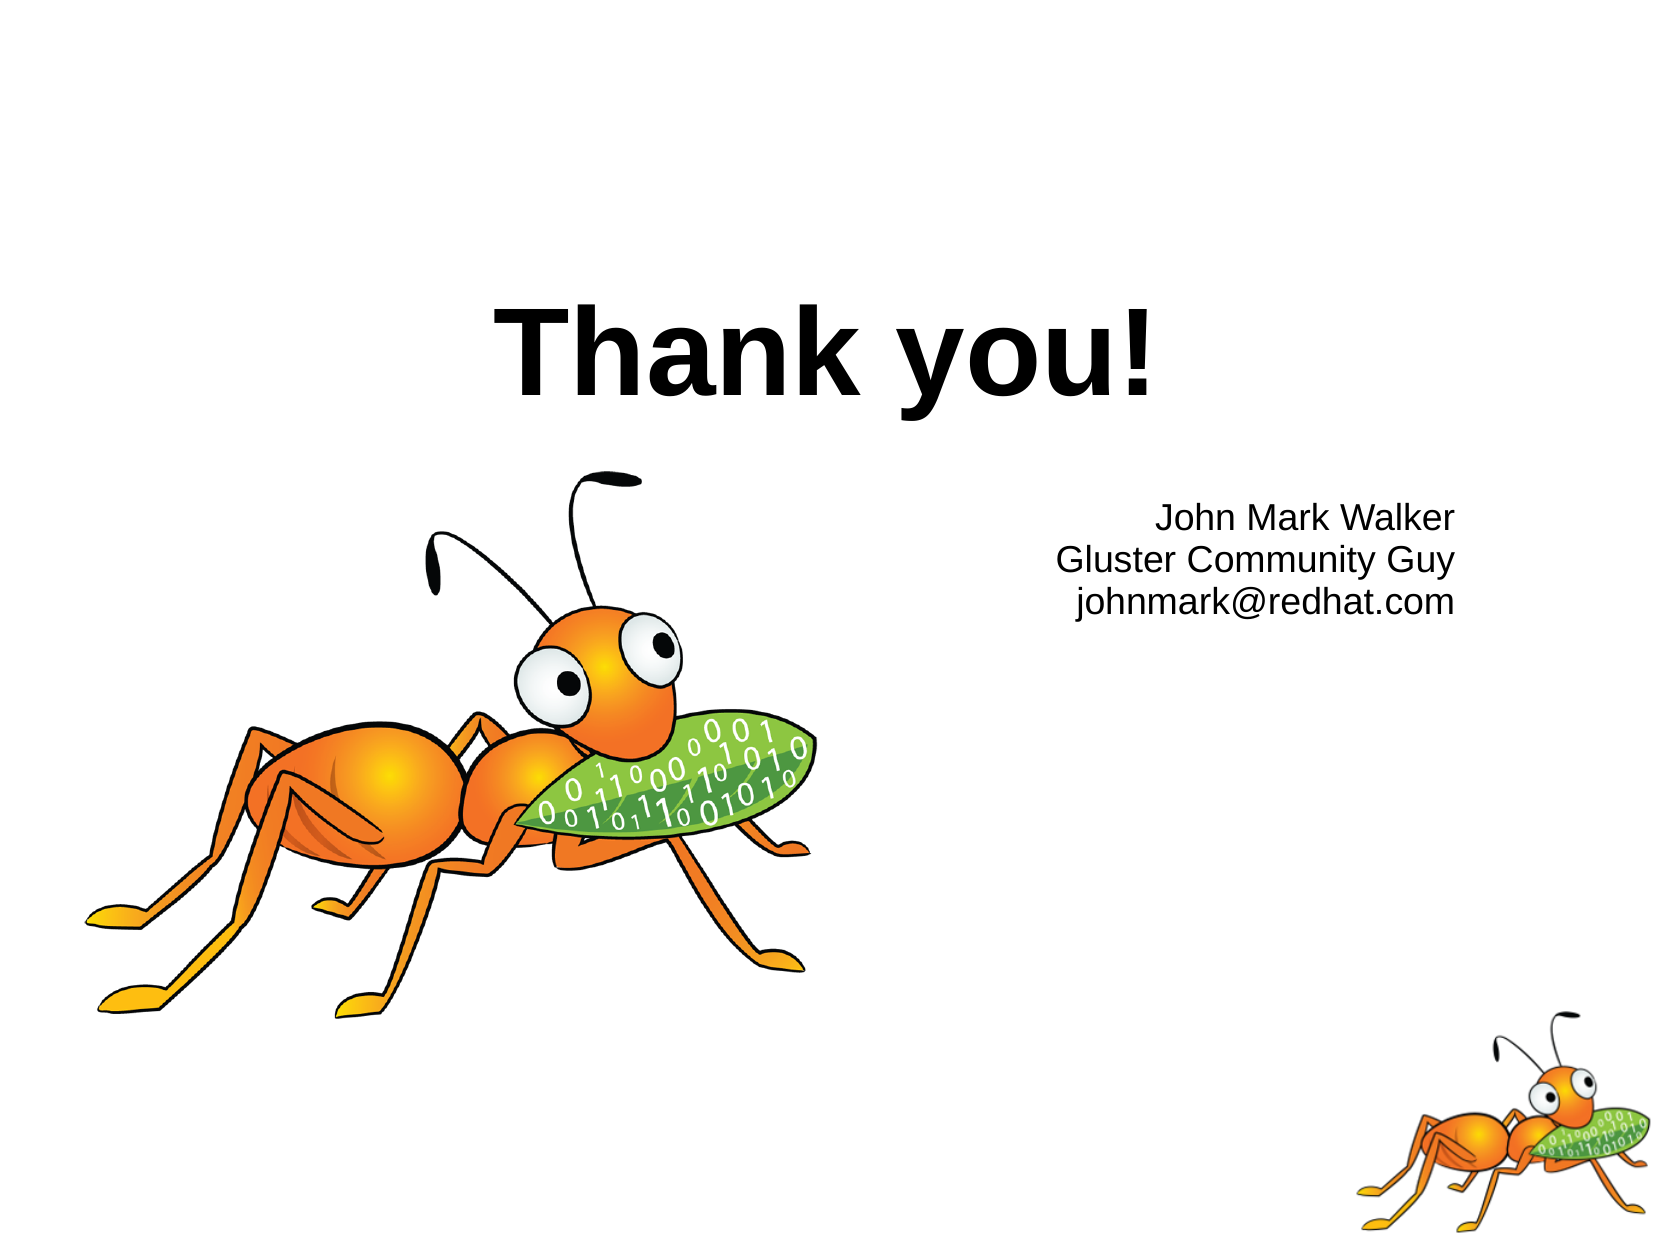

# Thank you!
John Mark Walker
Gluster Community Guy
johnmark@redhat.com